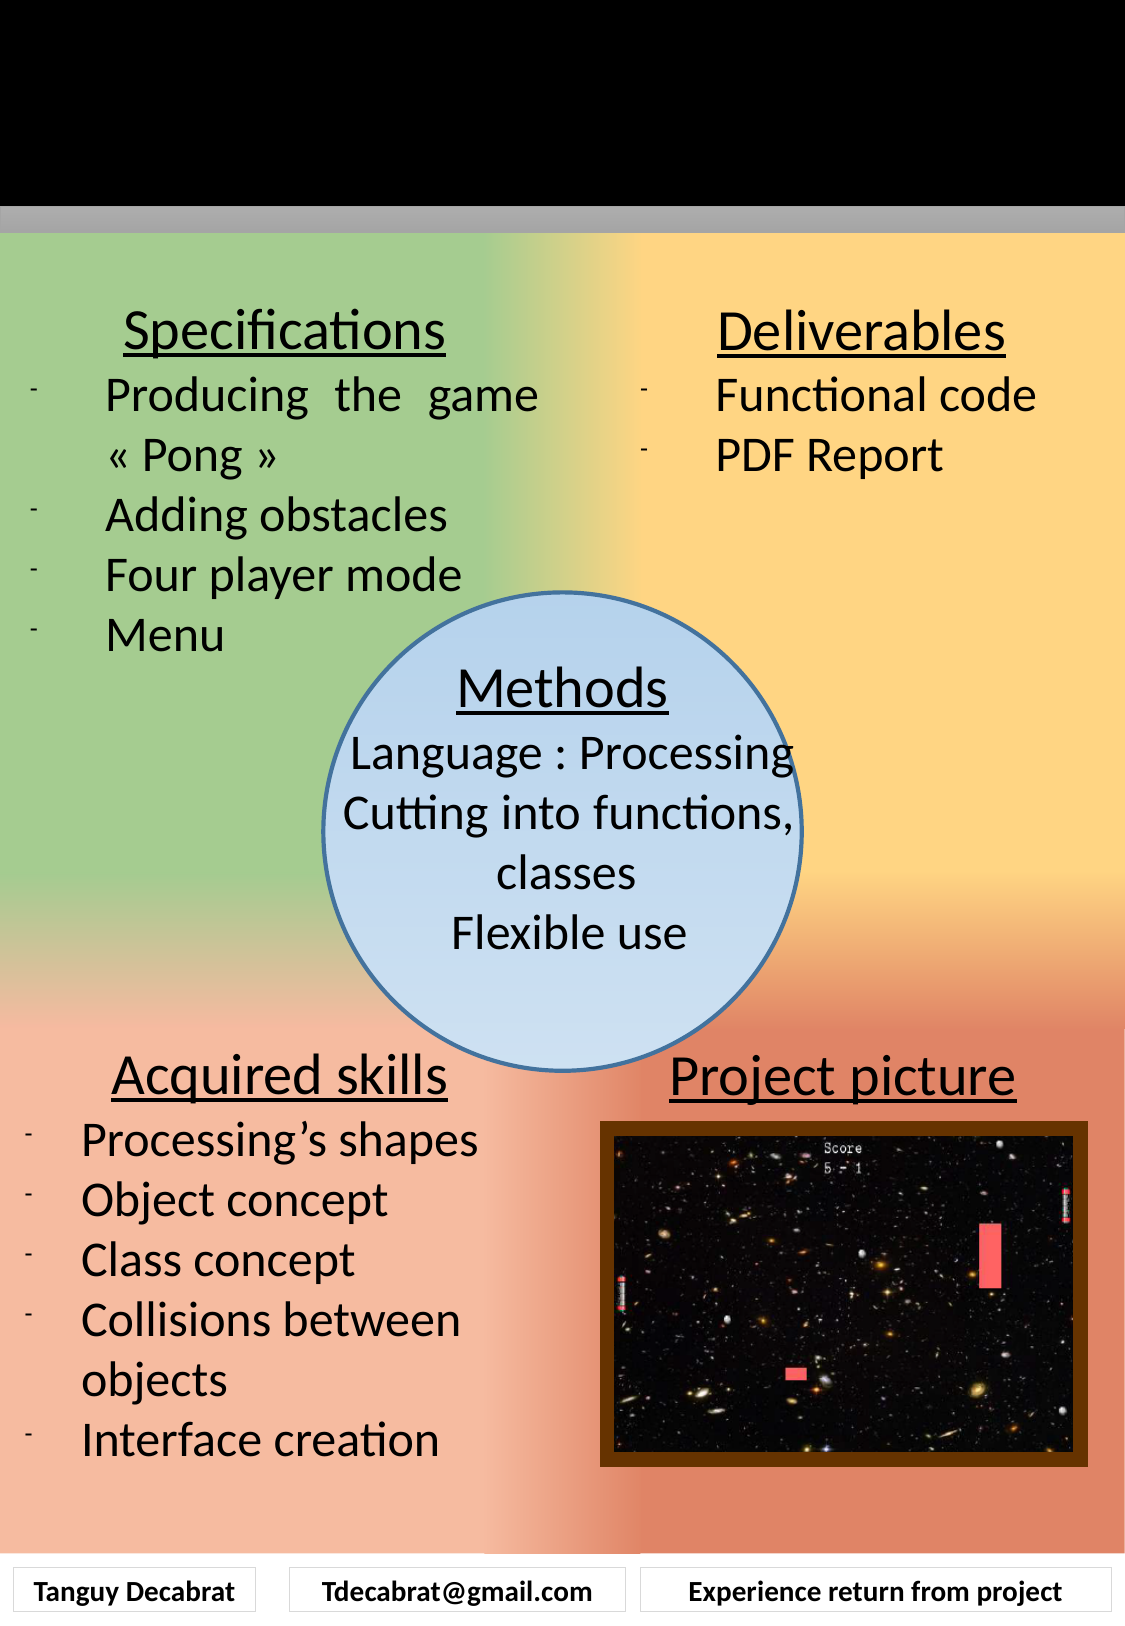

RETEX
Project - PONG
Specifications
Producing the game « Pong »
Adding obstacles
Four player mode
Menu
Deliverables
Functional code
PDF Report
Methods
 Language : Processing
 Cutting into functions,
 classes
 Flexible use
Acquired skills
Processing’s shapes
Object concept
Class concept
Collisions between objects
Interface creation
Project picture
Tanguy Decabrat
Tdecabrat@gmail.com
Experience return from project